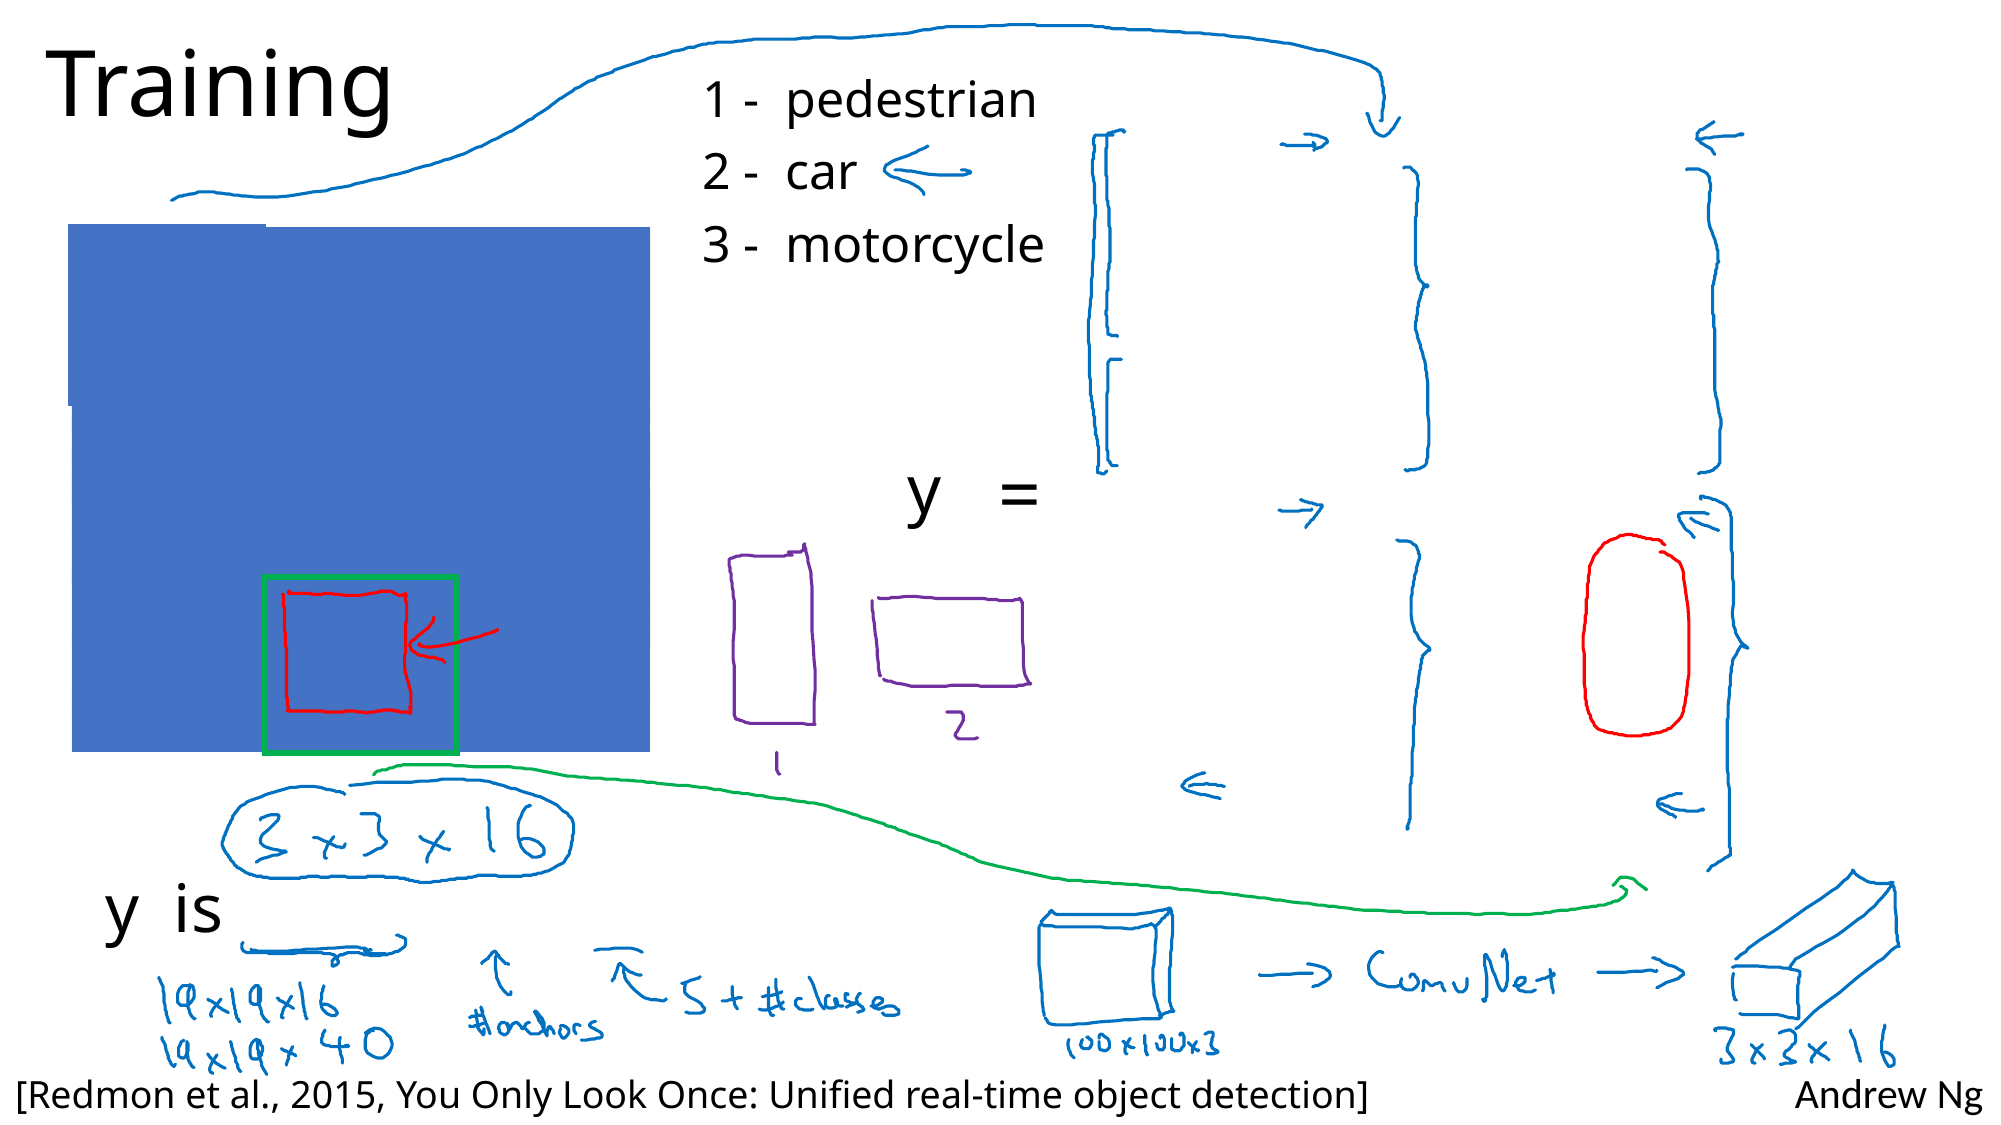

# Training
1 - pedestrian
2 - car
3 - motorcycle
| | | |
| --- | --- | --- |
| | | |
| | | |
y
=
y is
[Redmon et al., 2015, You Only Look Once: Unified real-time object detection]